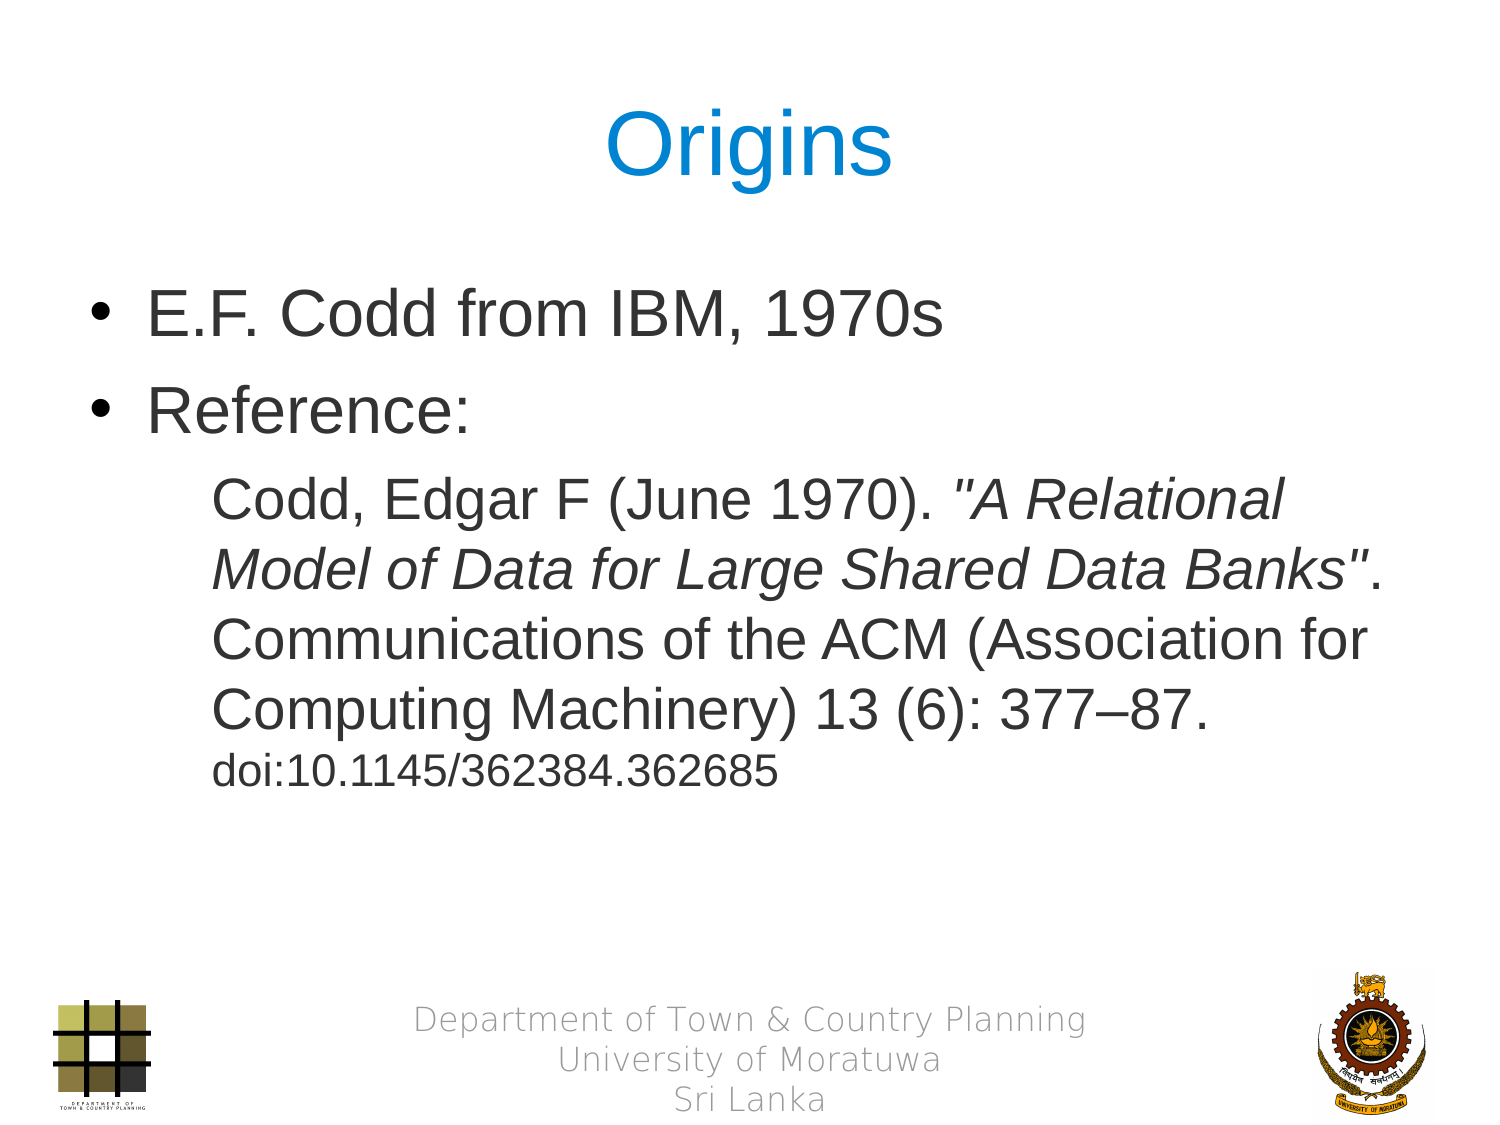

# Origins
E.F. Codd from IBM, 1970s
Reference:
Codd, Edgar F (June 1970). "A Relational Model of Data for Large Shared Data Banks". Communications of the ACM (Association for Computing Machinery) 13 (6): 377–87. doi:10.1145/362384.362685